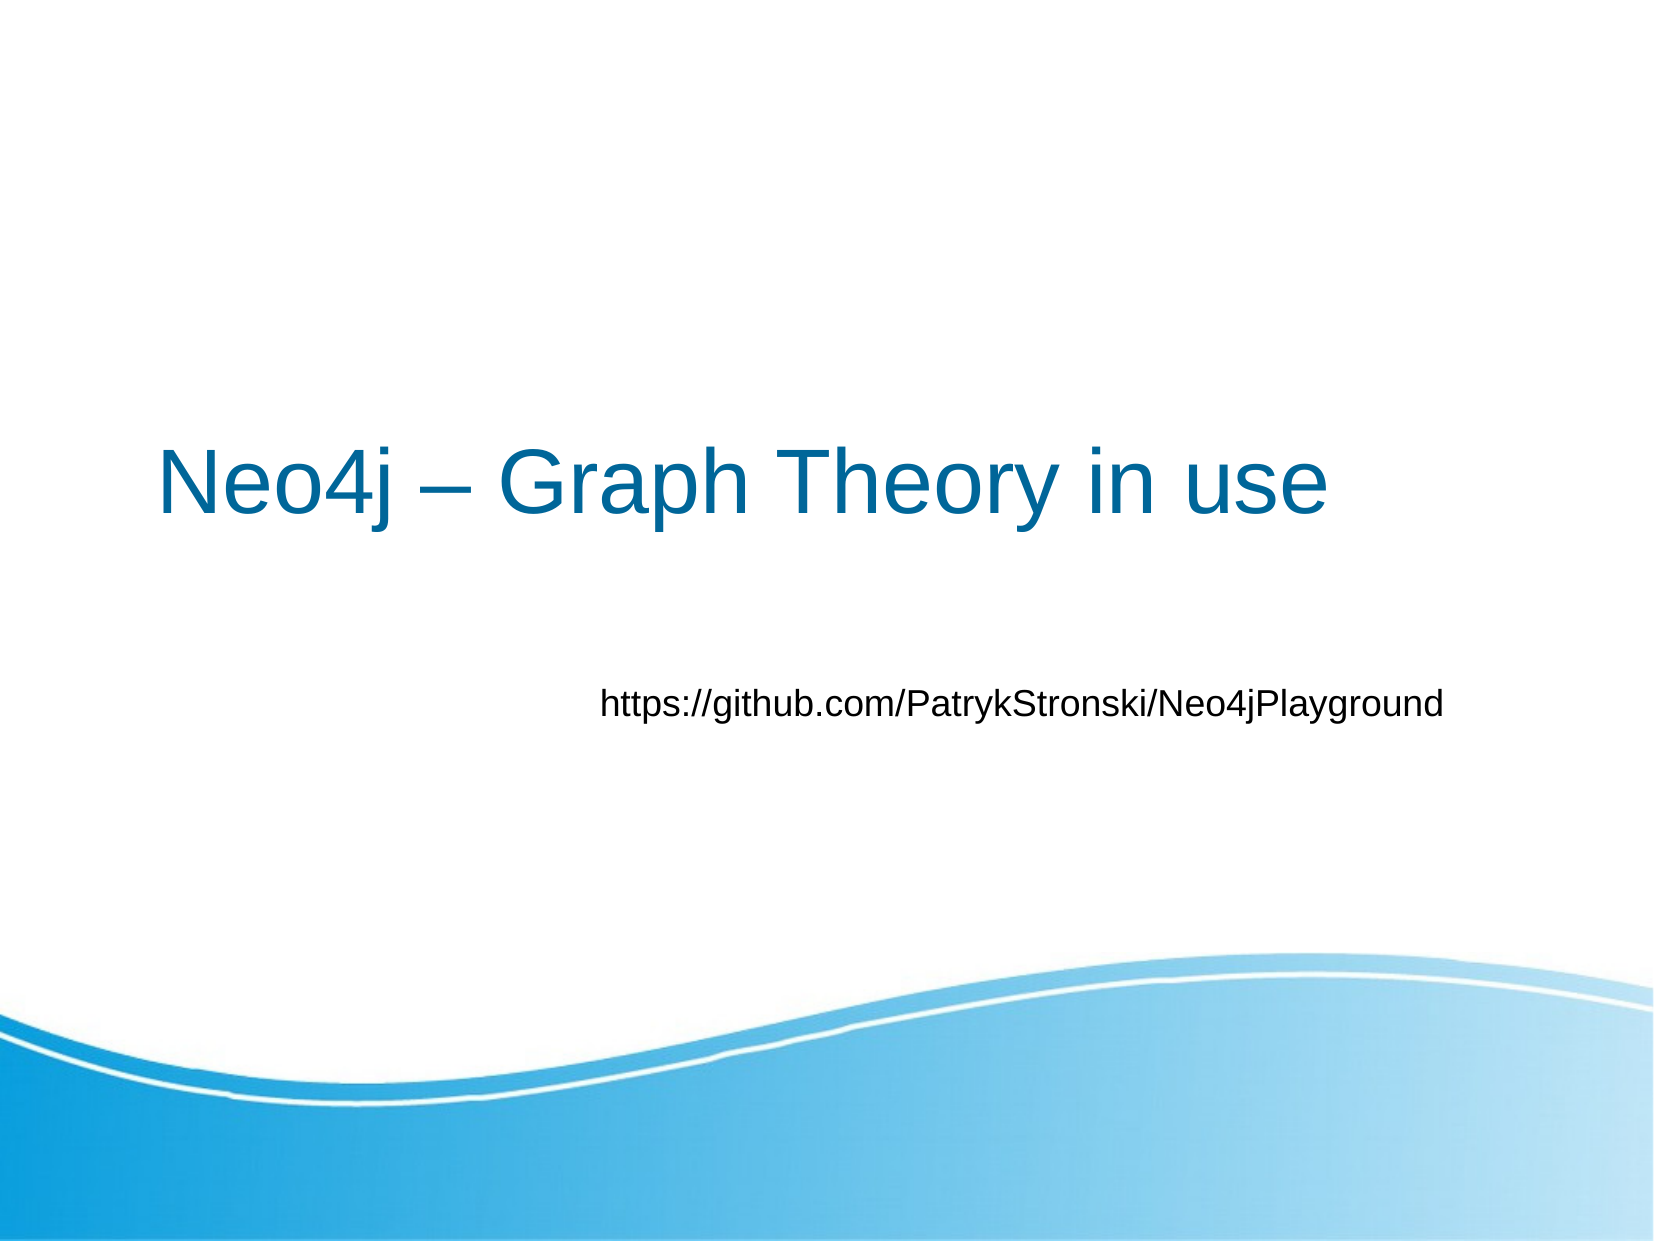

# Neo4j – Graph Theory in use
https://github.com/PatrykStronski/Neo4jPlayground